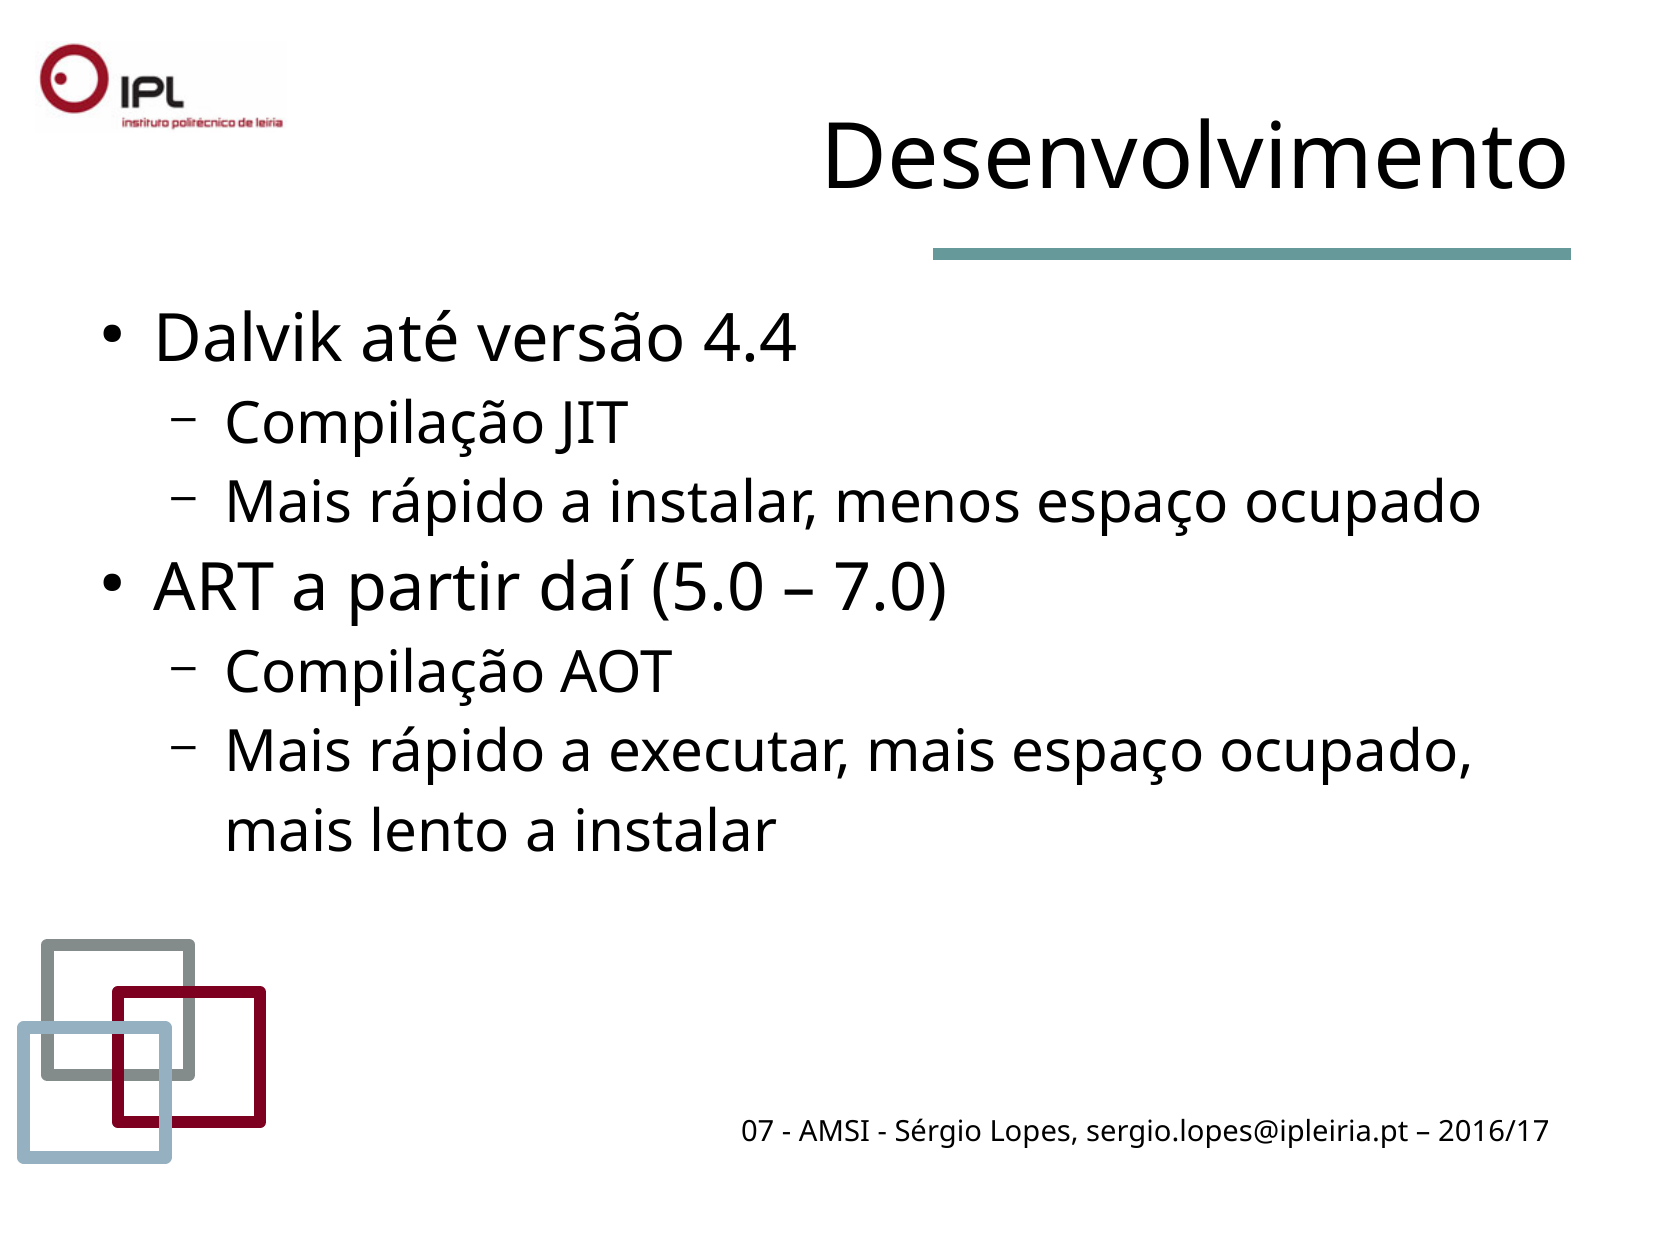

# Desenvolvimento
Dalvik até versão 4.4
Compilação JIT
Mais rápido a instalar, menos espaço ocupado
ART a partir daí (5.0 – 7.0)
Compilação AOT
Mais rápido a executar, mais espaço ocupado, mais lento a instalar
07 - AMSI - Sérgio Lopes, sergio.lopes@ipleiria.pt – 2016/17